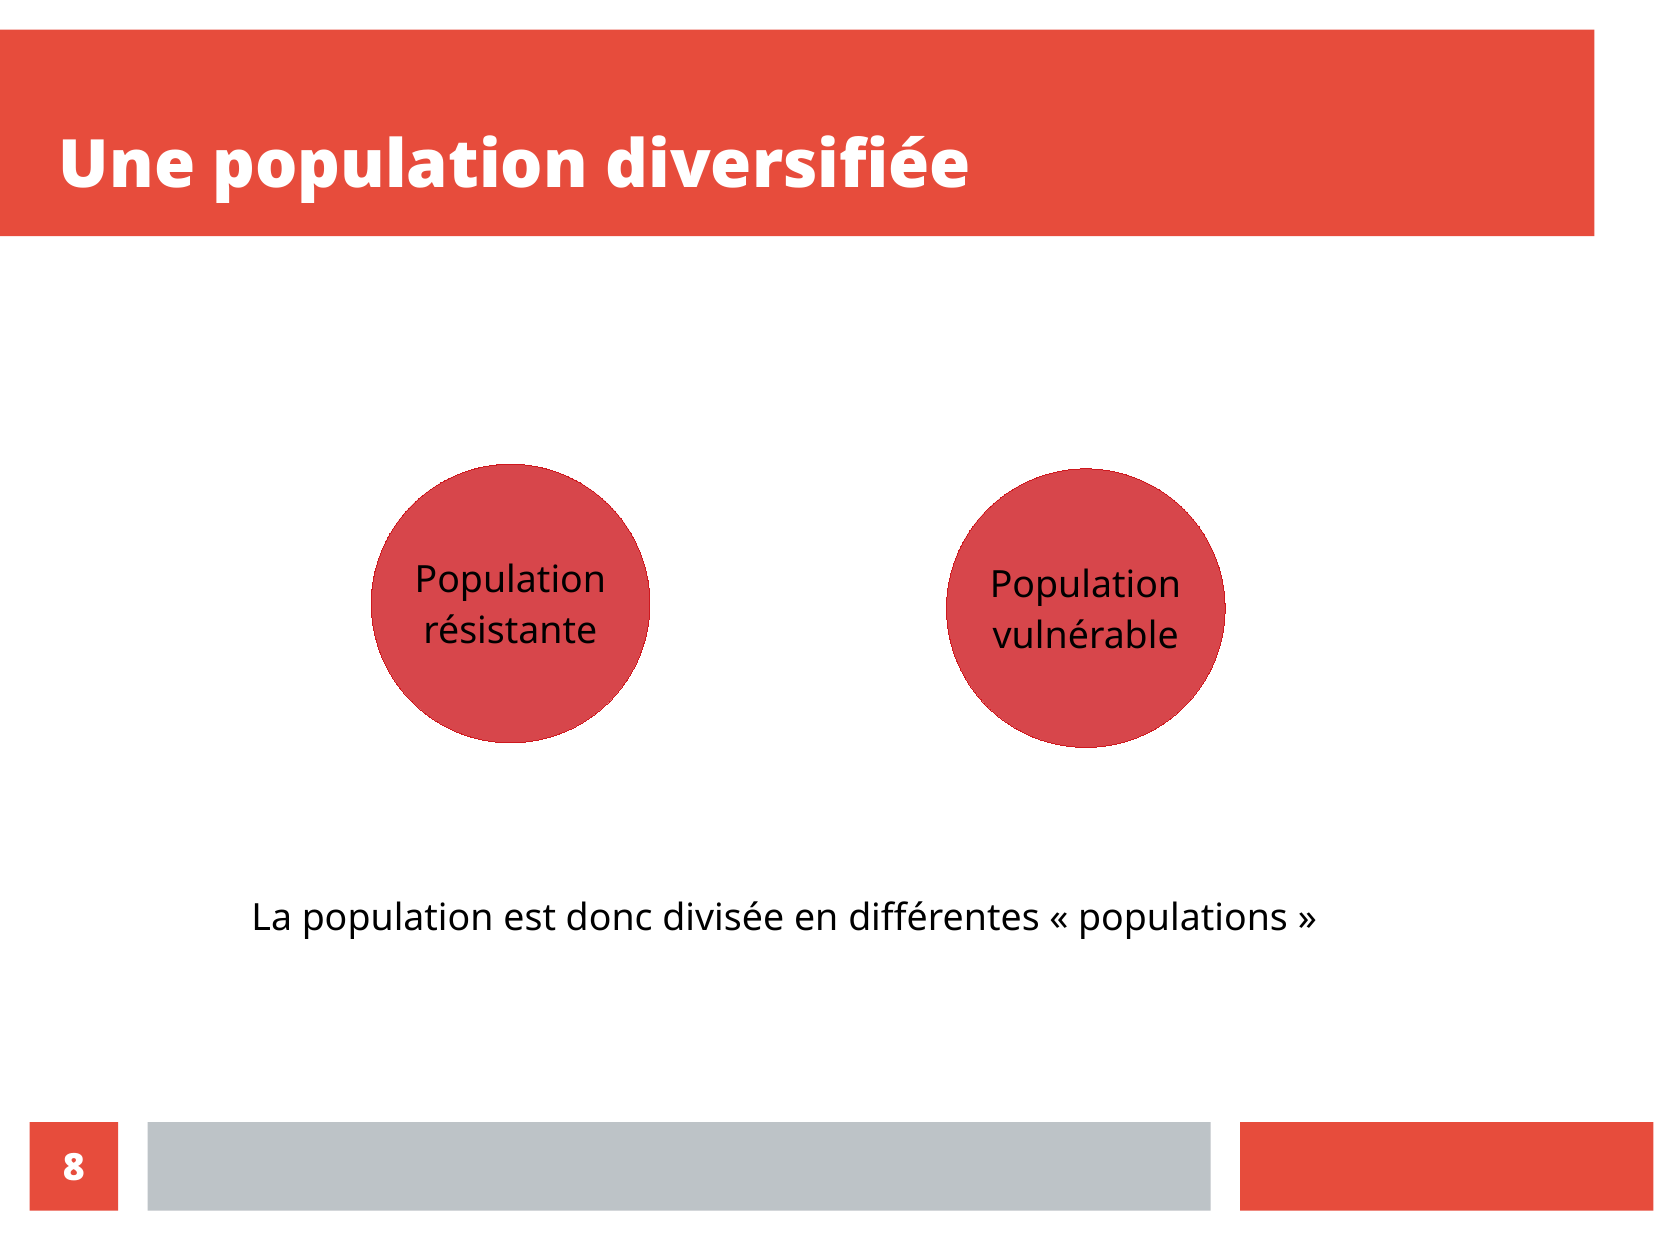

# Une population diversifiée
Population
résistante
Population
vulnérable
La population est donc divisée en différentes « populations »
8